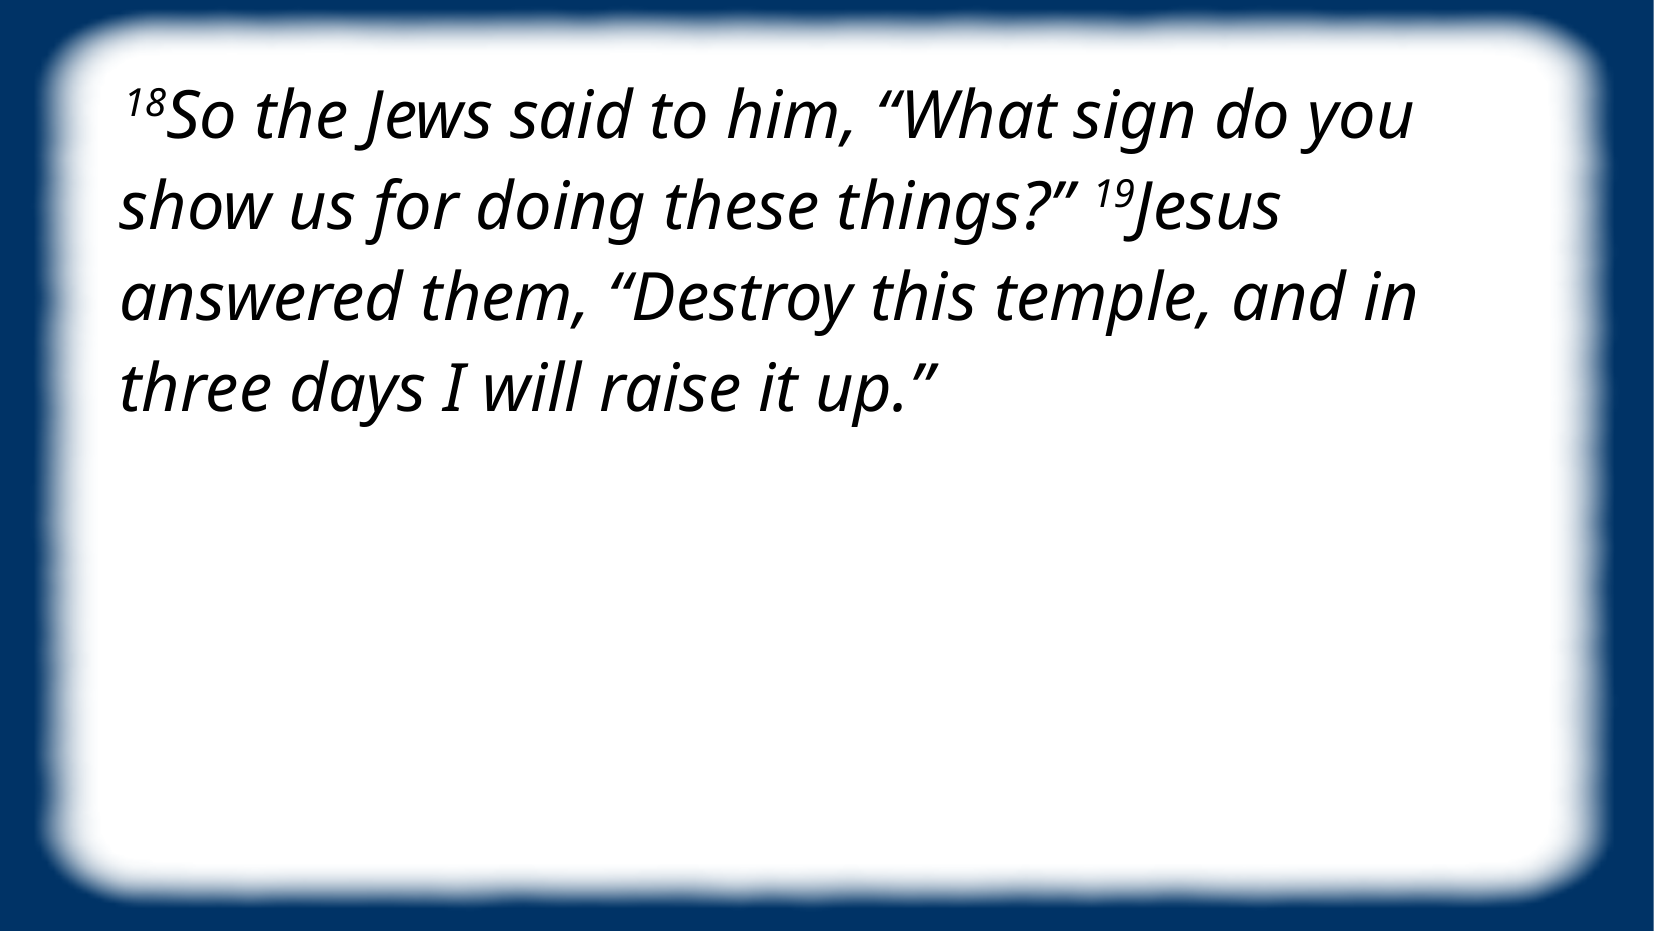

18So the Jews said to him, “What sign do you show us for doing these things?” 19Jesus answered them, “Destroy this temple, and in three days I will raise it up.”